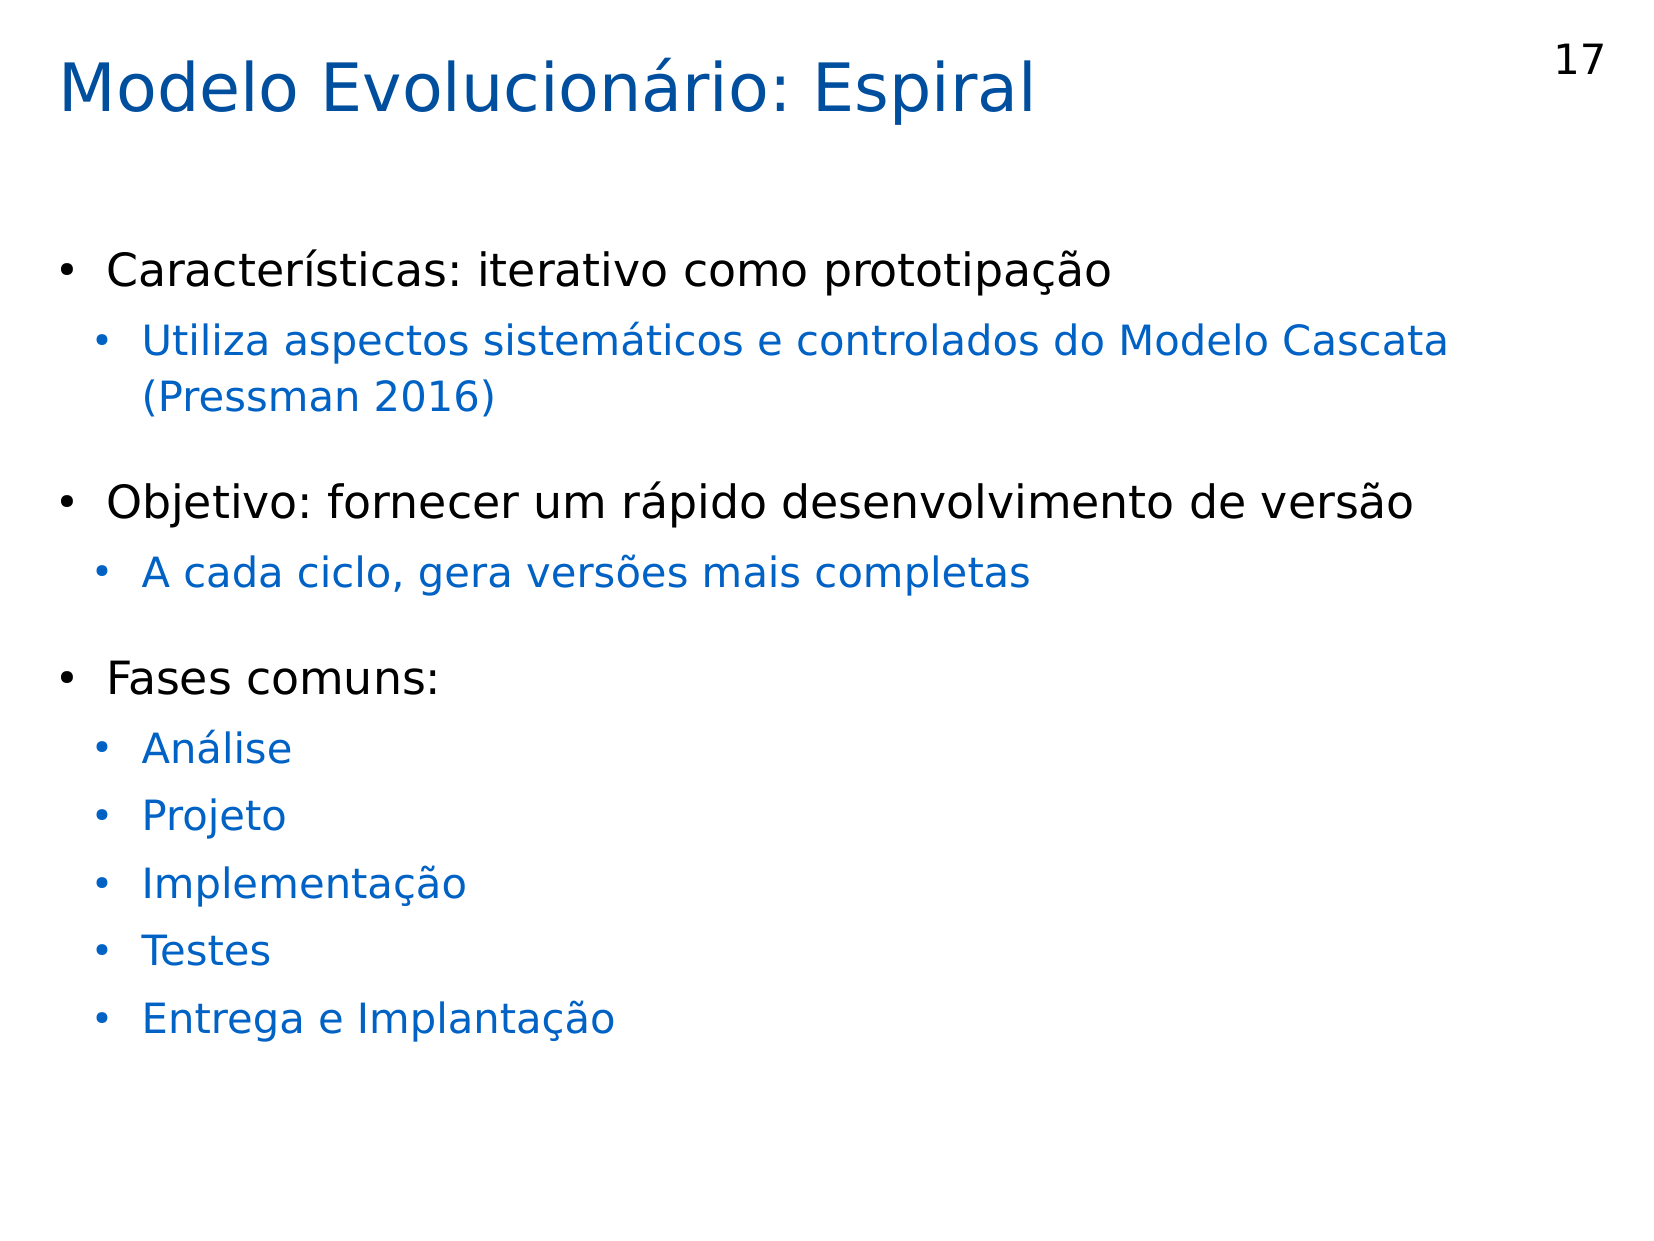

# Modelo Evolucionário: Espiral
17
Características: iterativo como prototipação
Utiliza aspectos sistemáticos e controlados do Modelo Cascata (Pressman 2016)
Objetivo: fornecer um rápido desenvolvimento de versão
A cada ciclo, gera versões mais completas
Fases comuns:
Análise
Projeto
Implementação
Testes
Entrega e Implantação